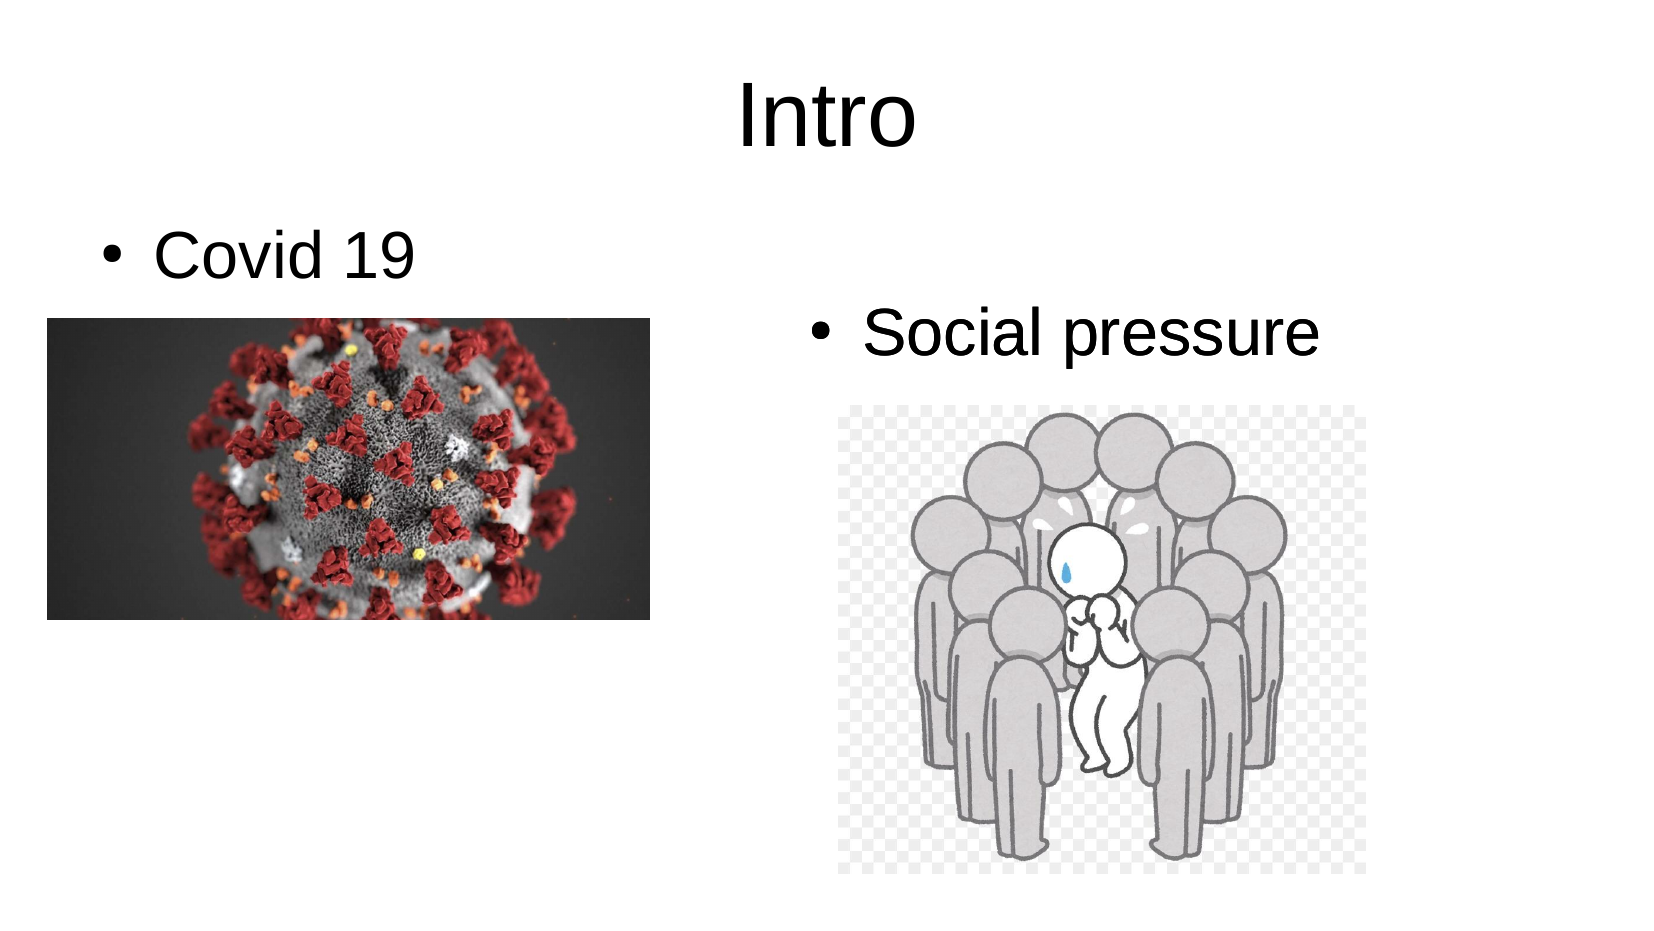

# Intro
Covid 19
Social pressure
Social pressure